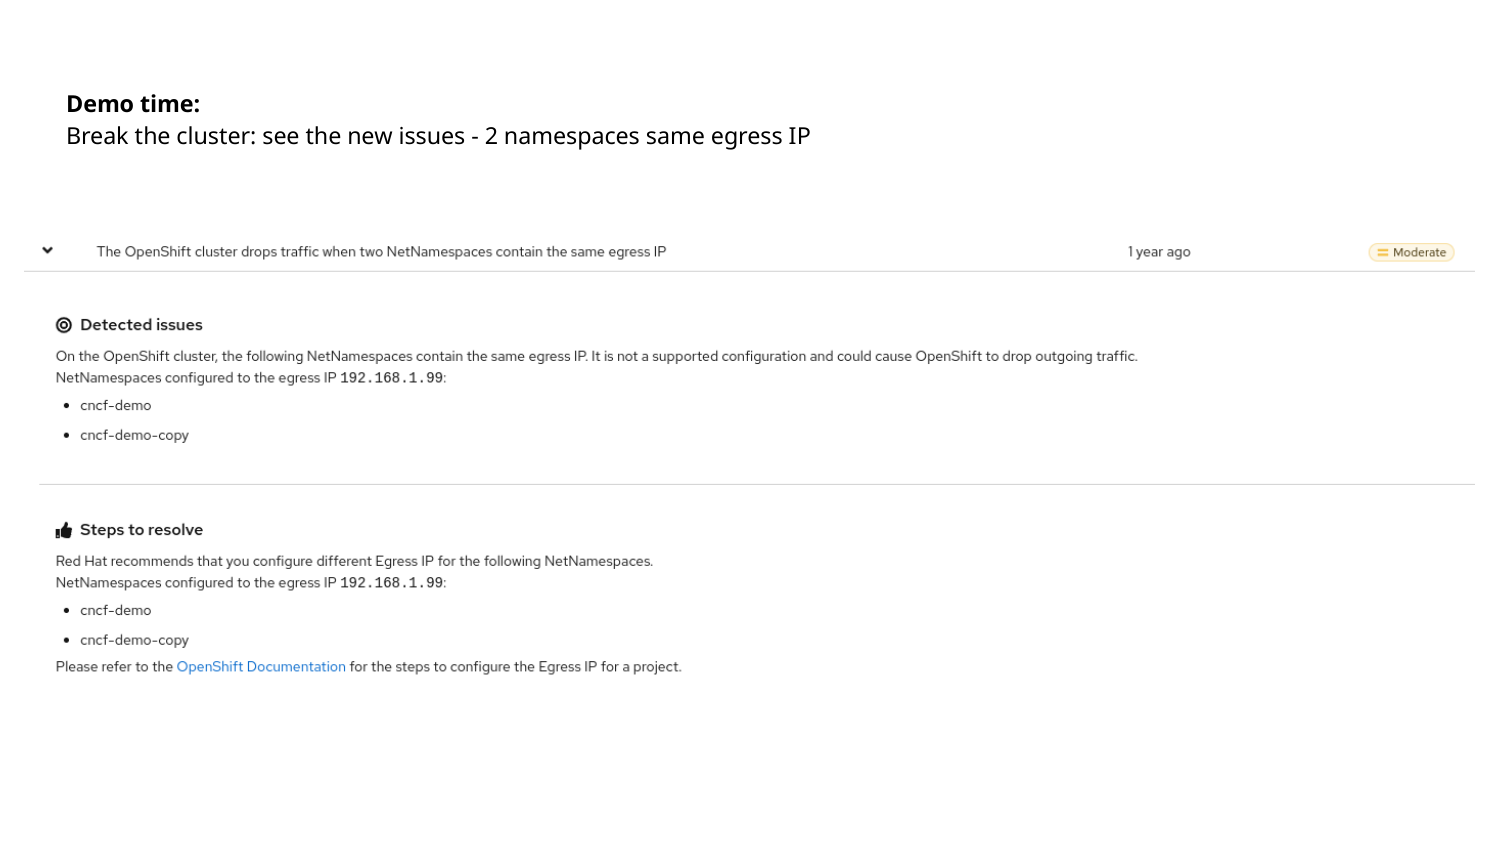

# Demo time: Break the cluster: see the new issues - 2 namespaces same egress IP